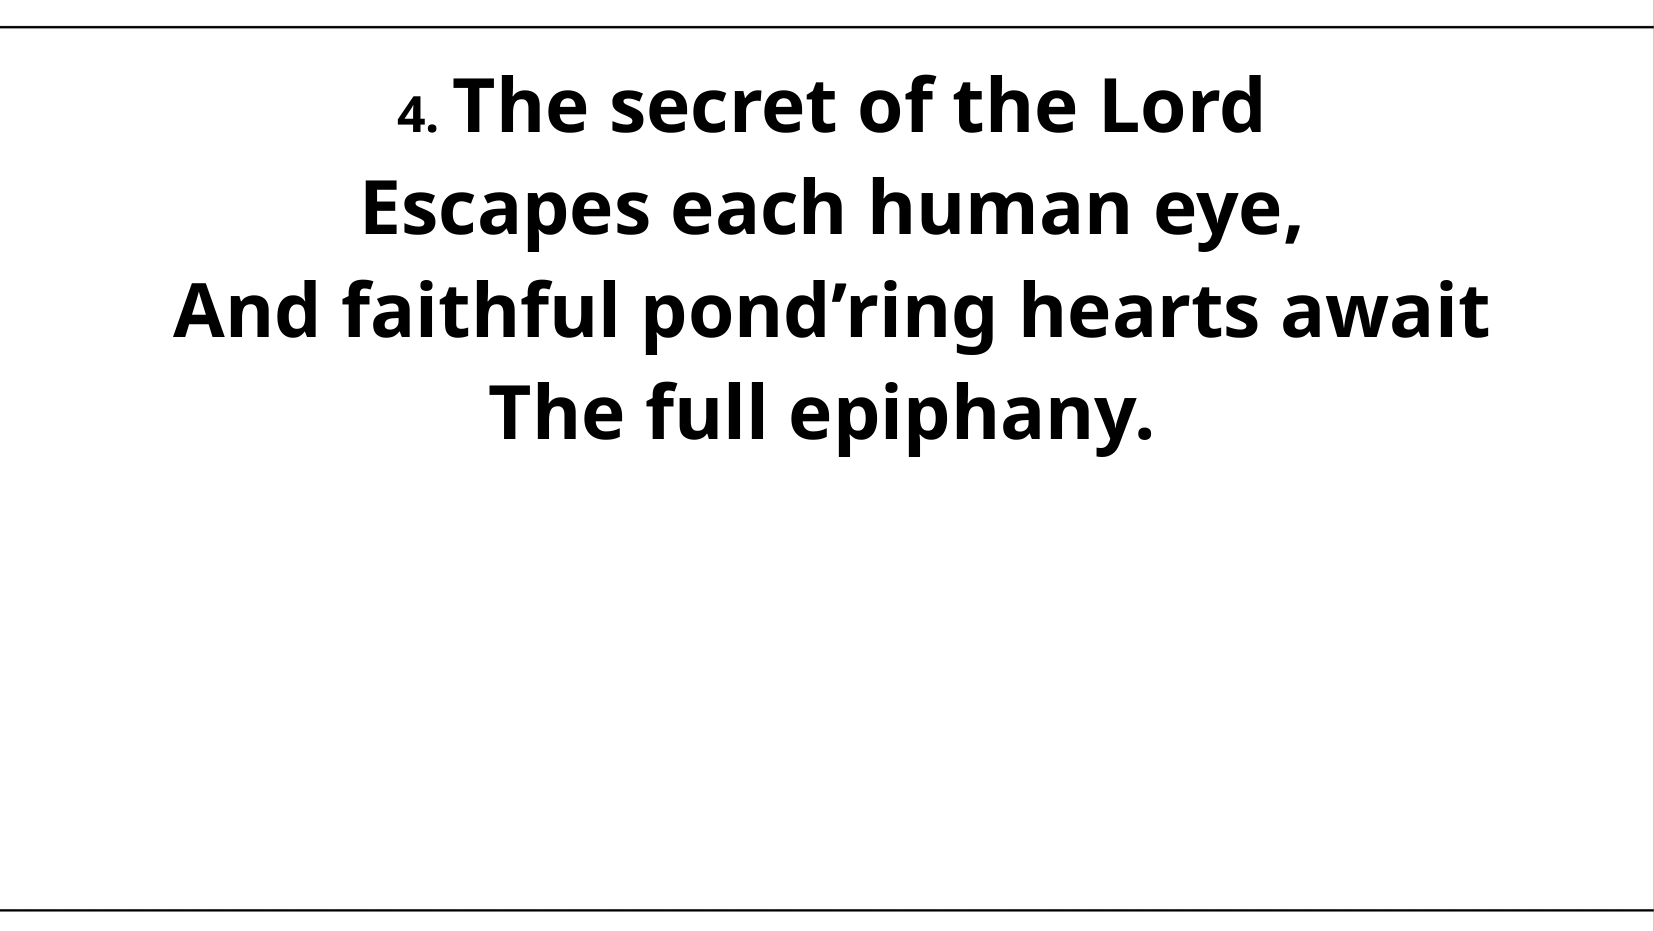

4. The secret of the Lord
Escapes each human eye,
And faithful pond’ring hearts await
The full epiphany.